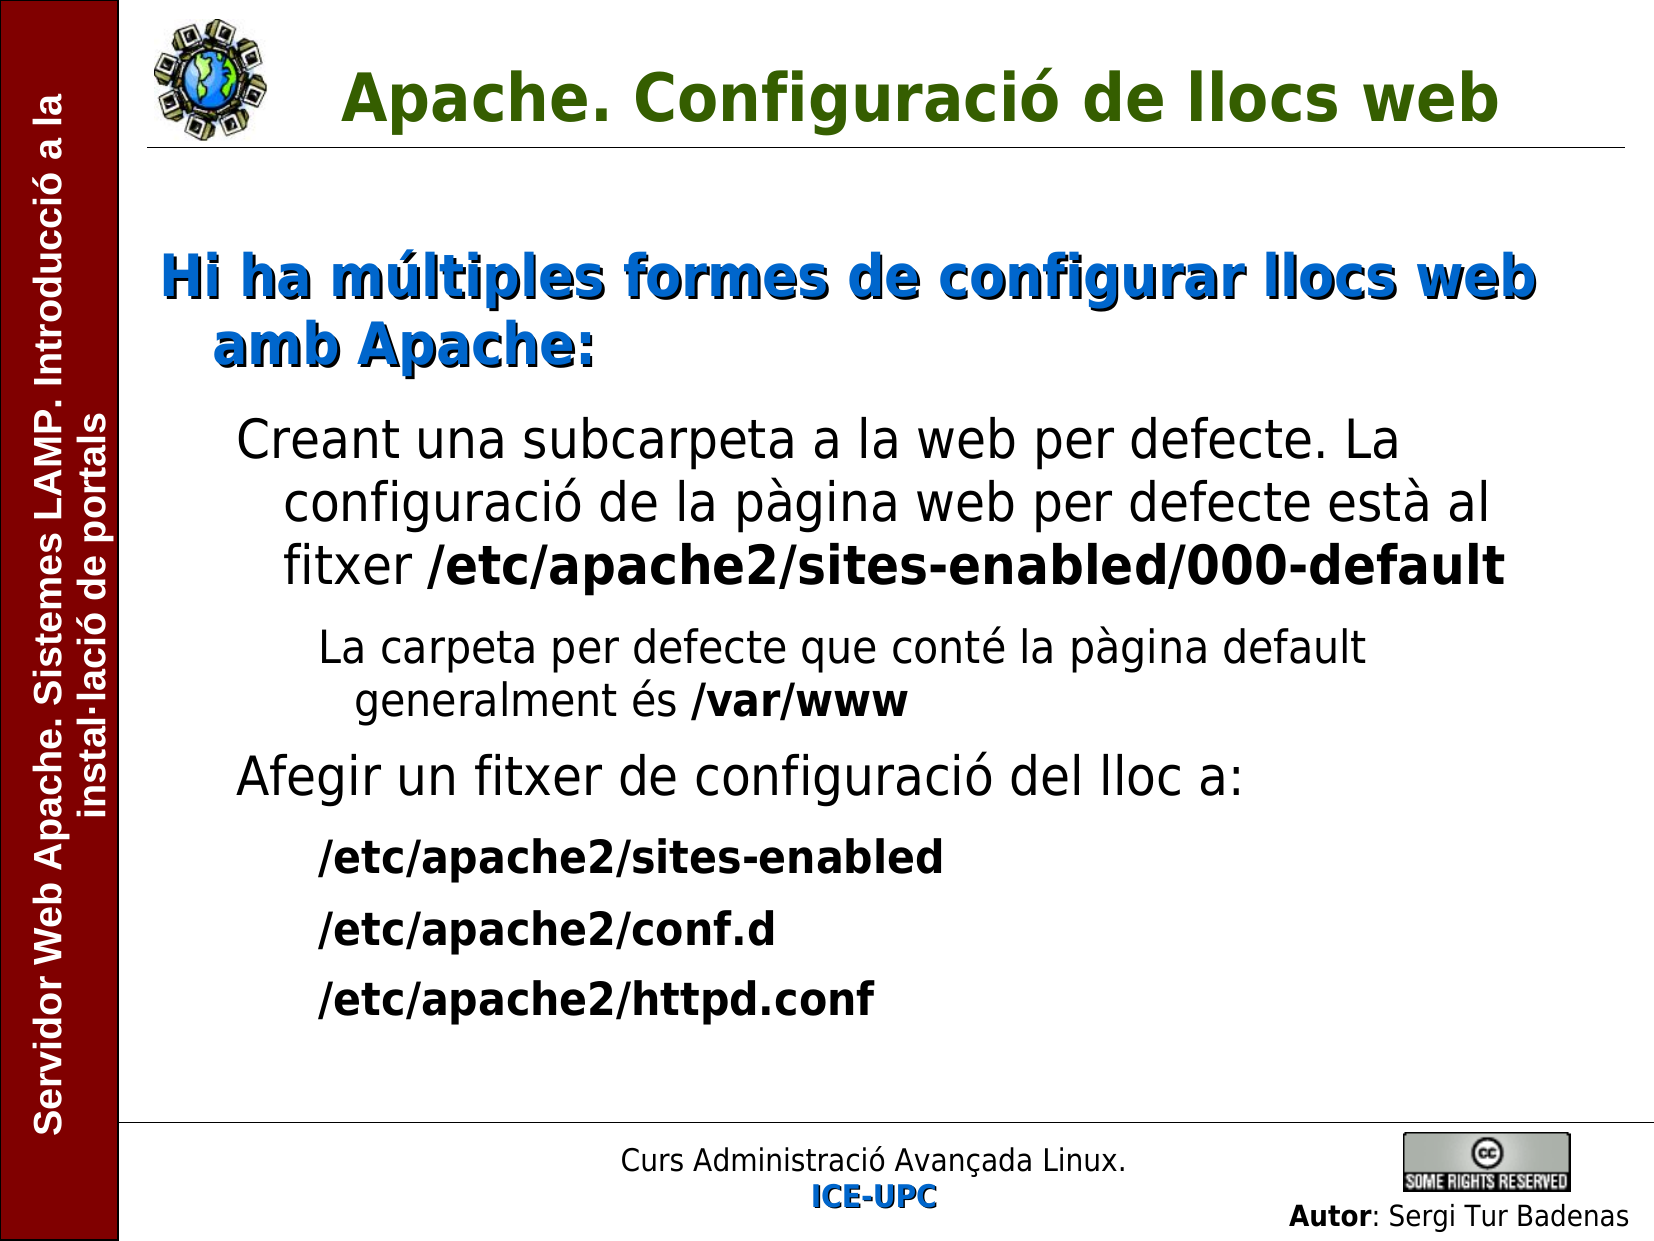

# Apache. Configuració de llocs web
Hi ha múltiples formes de configurar llocs web amb Apache:
Creant una subcarpeta a la web per defecte. La configuració de la pàgina web per defecte està al fitxer /etc/apache2/sites-enabled/000-default
La carpeta per defecte que conté la pàgina default generalment és /var/www
Afegir un fitxer de configuració del lloc a:
/etc/apache2/sites-enabled
/etc/apache2/conf.d
/etc/apache2/httpd.conf